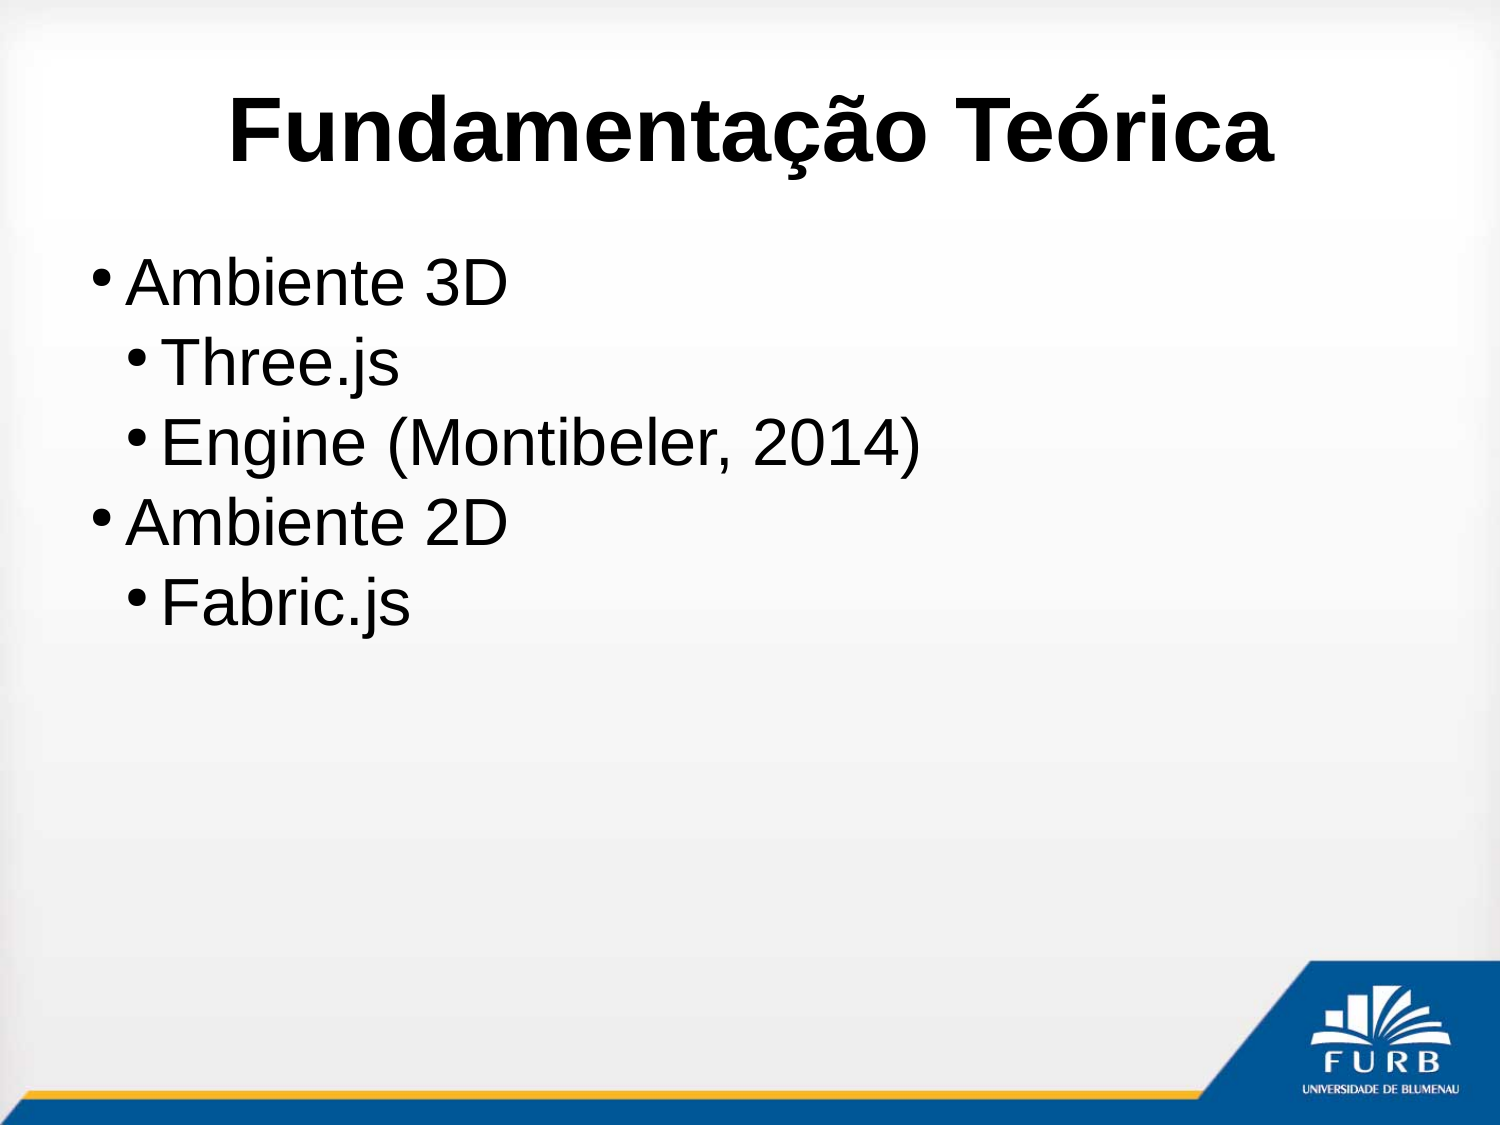

Fundamentação Teórica
Ambiente 3D
Three.js
Engine (Montibeler, 2014)
Ambiente 2D
Fabric.js